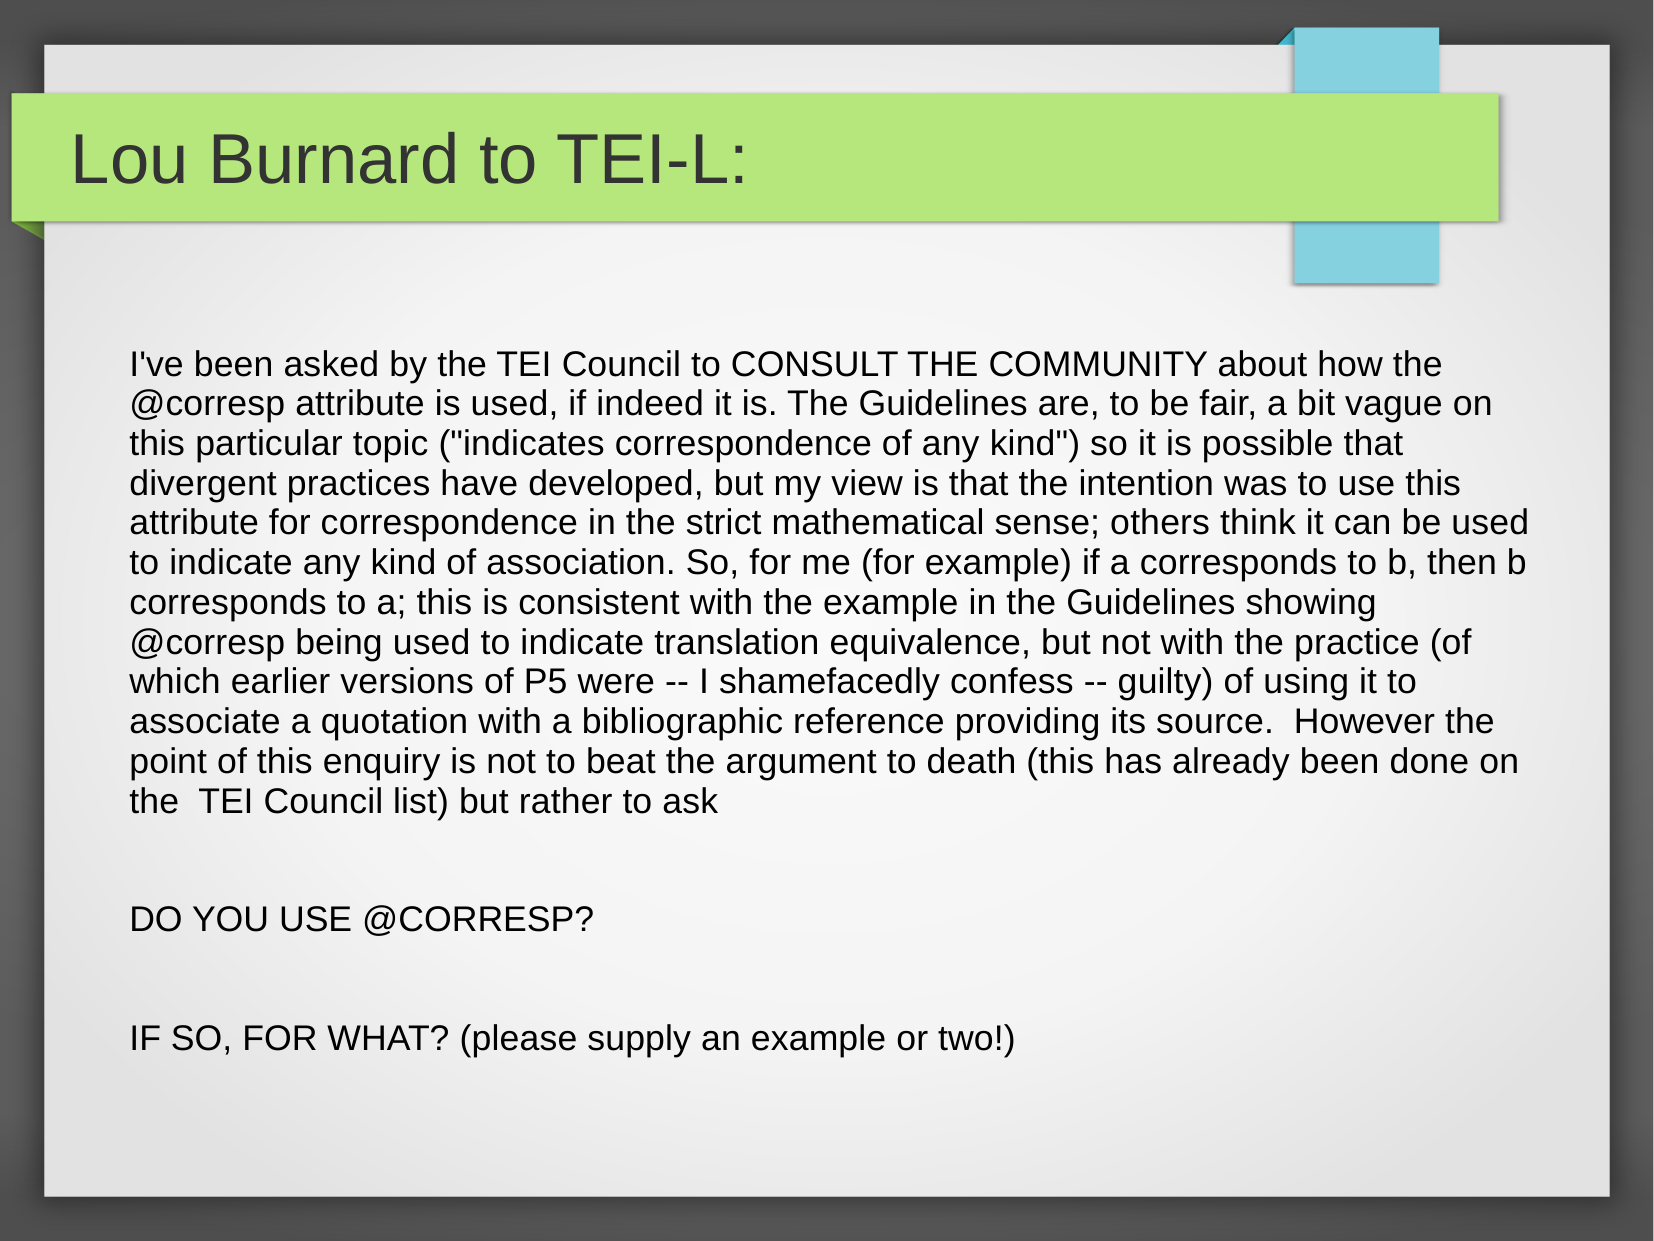

# Lou Burnard to TEI-L:
I've been asked by the TEI Council to CONSULT THE COMMUNITY about how the @corresp attribute is used, if indeed it is. The Guidelines are, to be fair, a bit vague on this particular topic ("indicates correspondence of any kind") so it is possible that divergent practices have developed, but my view is that the intention was to use this attribute for correspondence in the strict mathematical sense; others think it can be used to indicate any kind of association. So, for me (for example) if a corresponds to b, then b corresponds to a; this is consistent with the example in the Guidelines showing @corresp being used to indicate translation equivalence, but not with the practice (of which earlier versions of P5 were -- I shamefacedly confess -- guilty) of using it to associate a quotation with a bibliographic reference providing its source. However the point of this enquiry is not to beat the argument to death (this has already been done on the TEI Council list) but rather to ask
DO YOU USE @CORRESP?
IF SO, FOR WHAT? (please supply an example or two!)